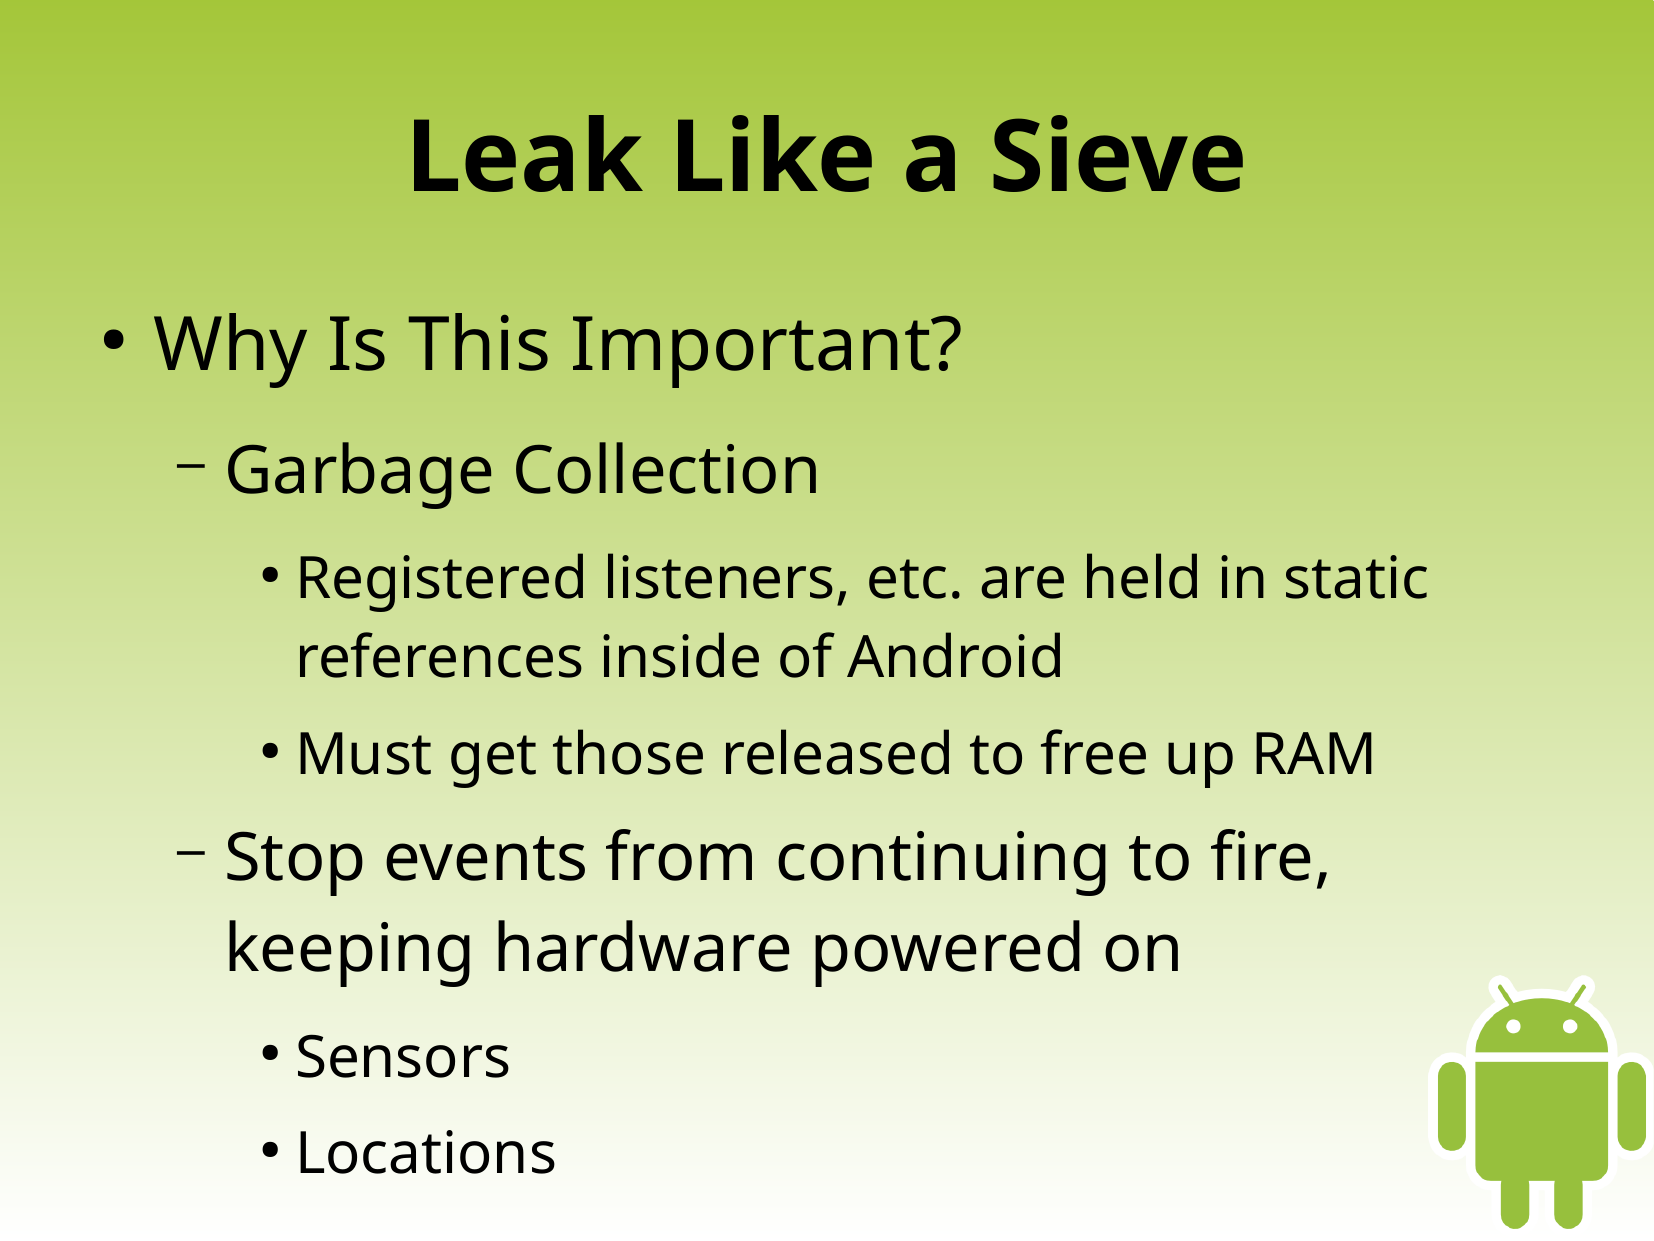

# Leak Like a Sieve
Why Is This Important?
Garbage Collection
Registered listeners, etc. are held in static references inside of Android
Must get those released to free up RAM
Stop events from continuing to fire, keeping hardware powered on
Sensors
Locations